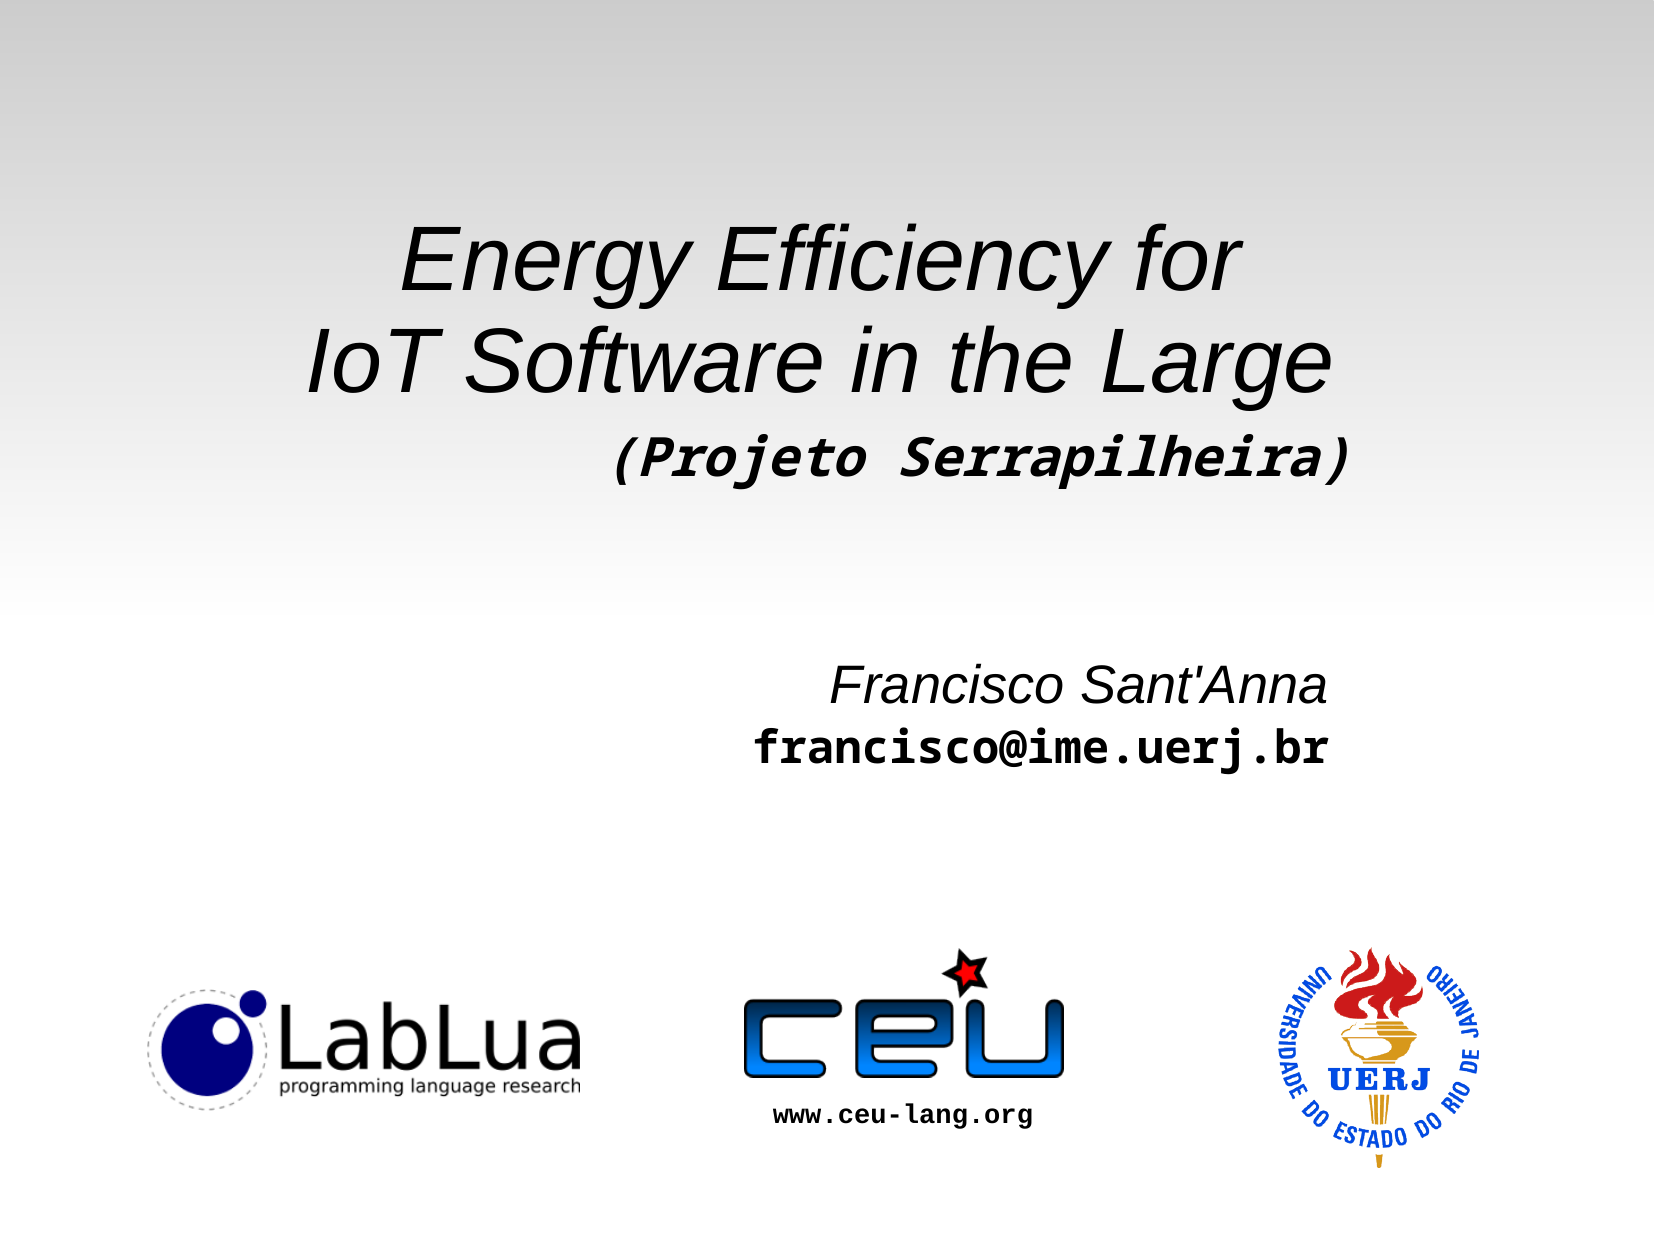

# Energy Efficiency for
IoT Software in the Large
(Projeto Serrapilheira)
Francisco Sant'Anna
francisco@ime.uerj.br
www.ceu-lang.org